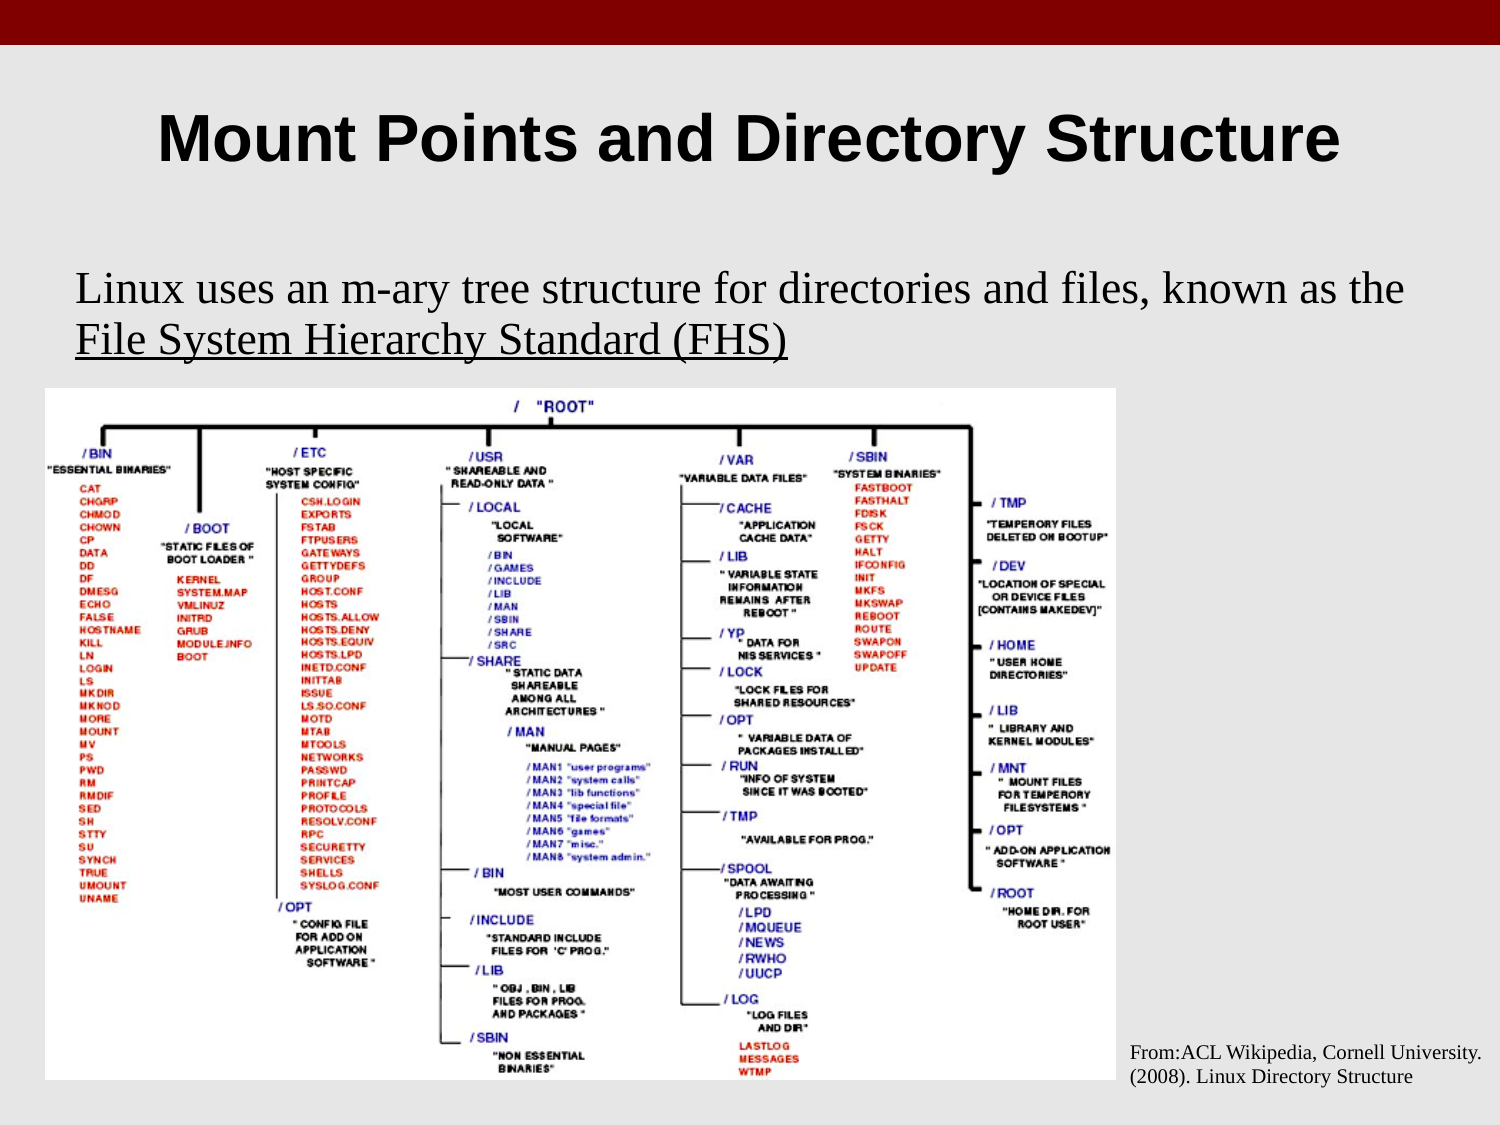

# Mount Points and Directory Structure
Linux uses an m-ary tree structure for directories and files, known as the File System Hierarchy Standard (FHS)
From:ACL Wikipedia, Cornell University. (2008). Linux Directory Structure